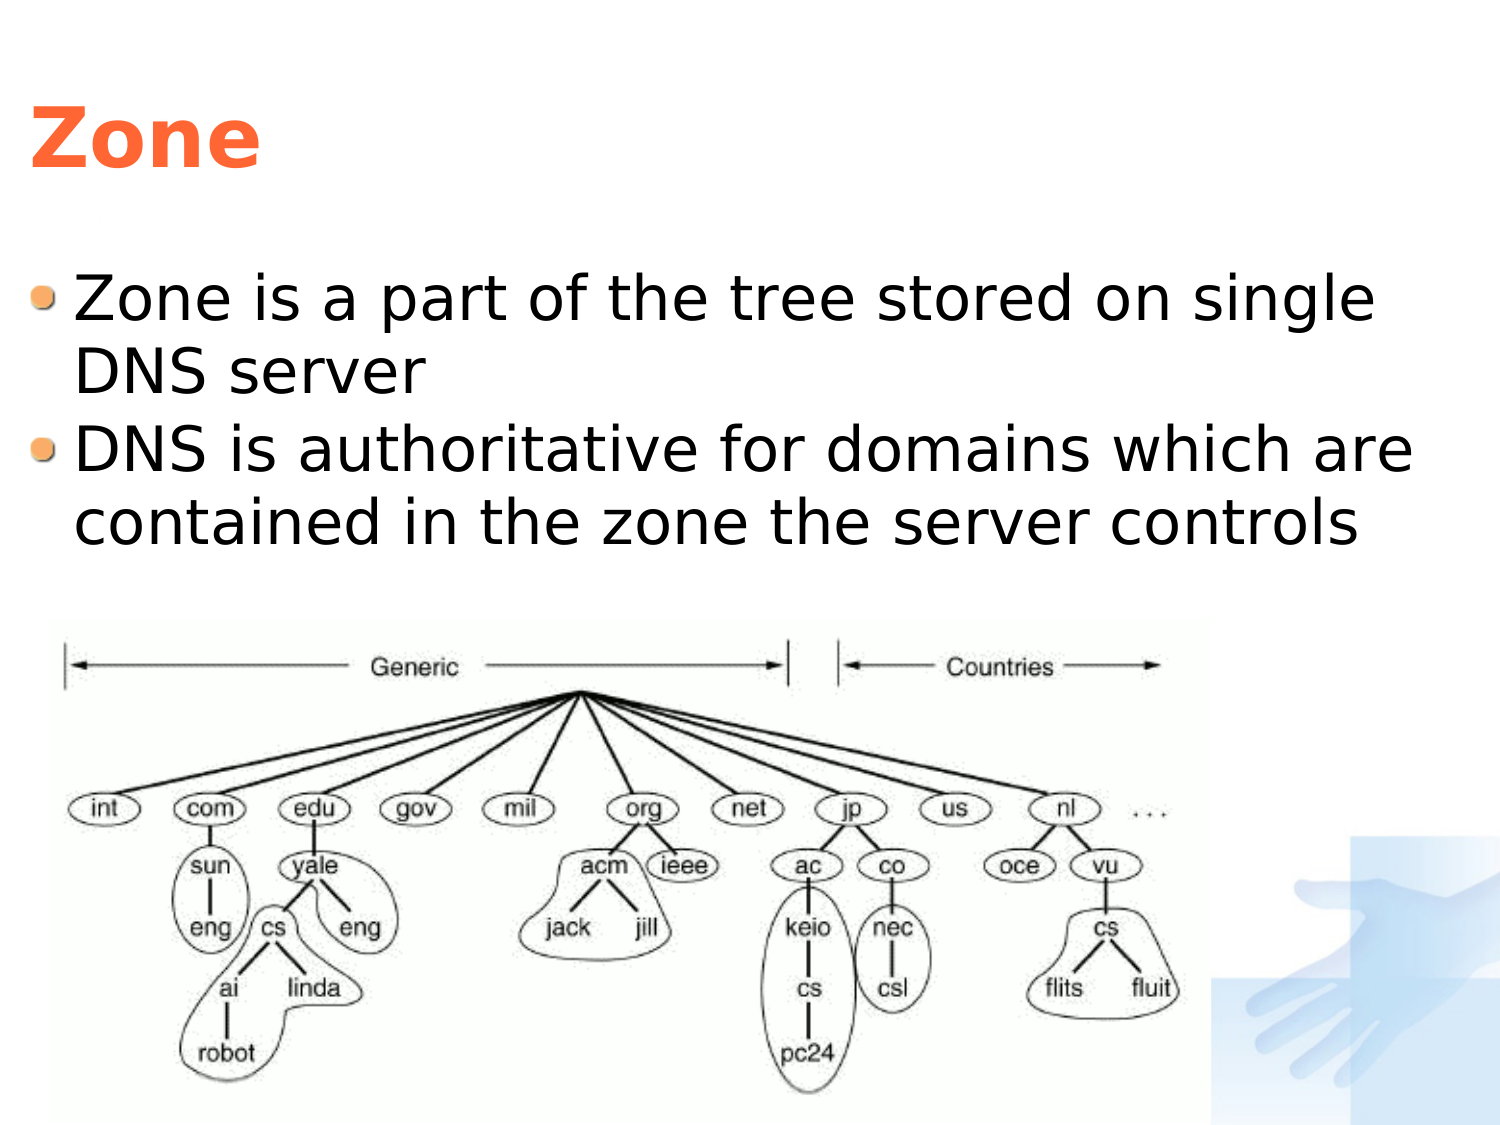

# Zone
Zone is a part of the tree stored on single DNS server
DNS is authoritative for domains which are contained in the zone the server controls